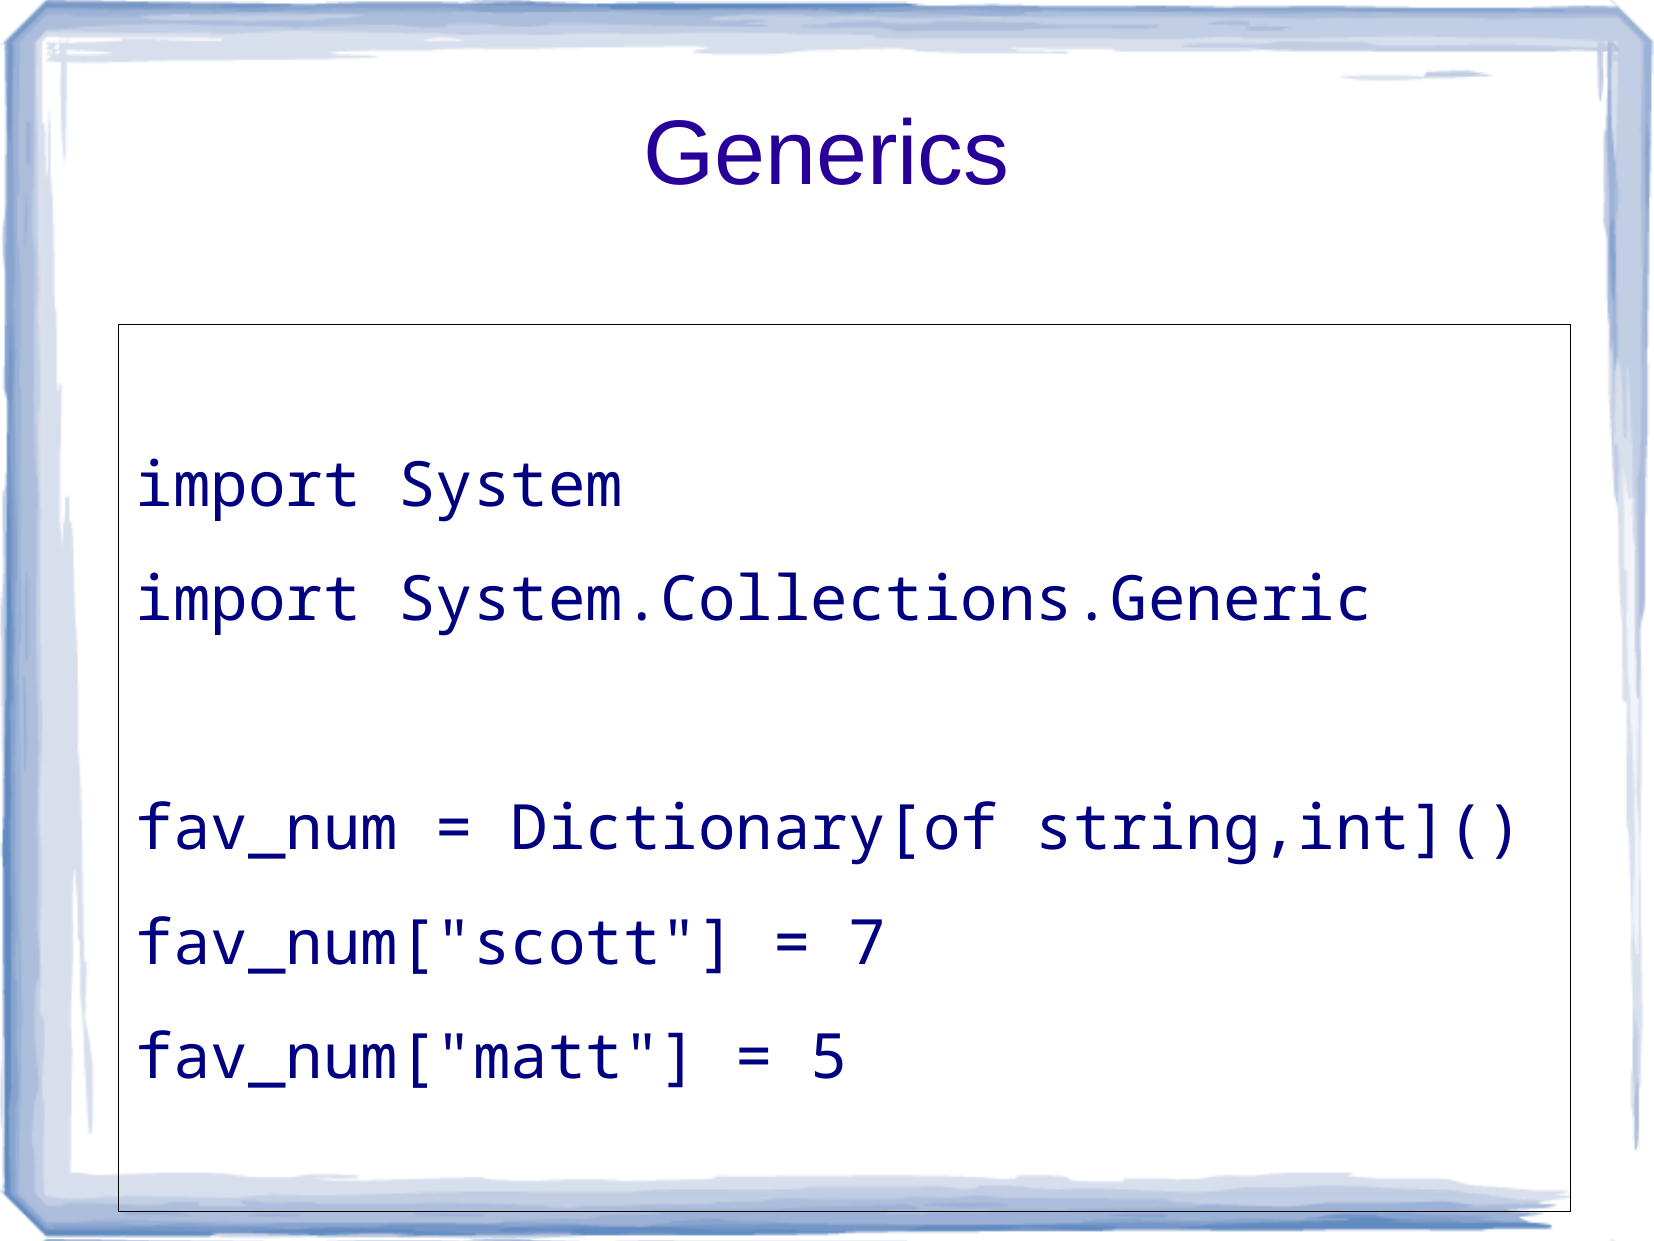

# Generics
import System
import System.Collections.Generic
fav_num = Dictionary[of string,int]()
fav_num["scott"] = 7
fav_num["matt"] = 5